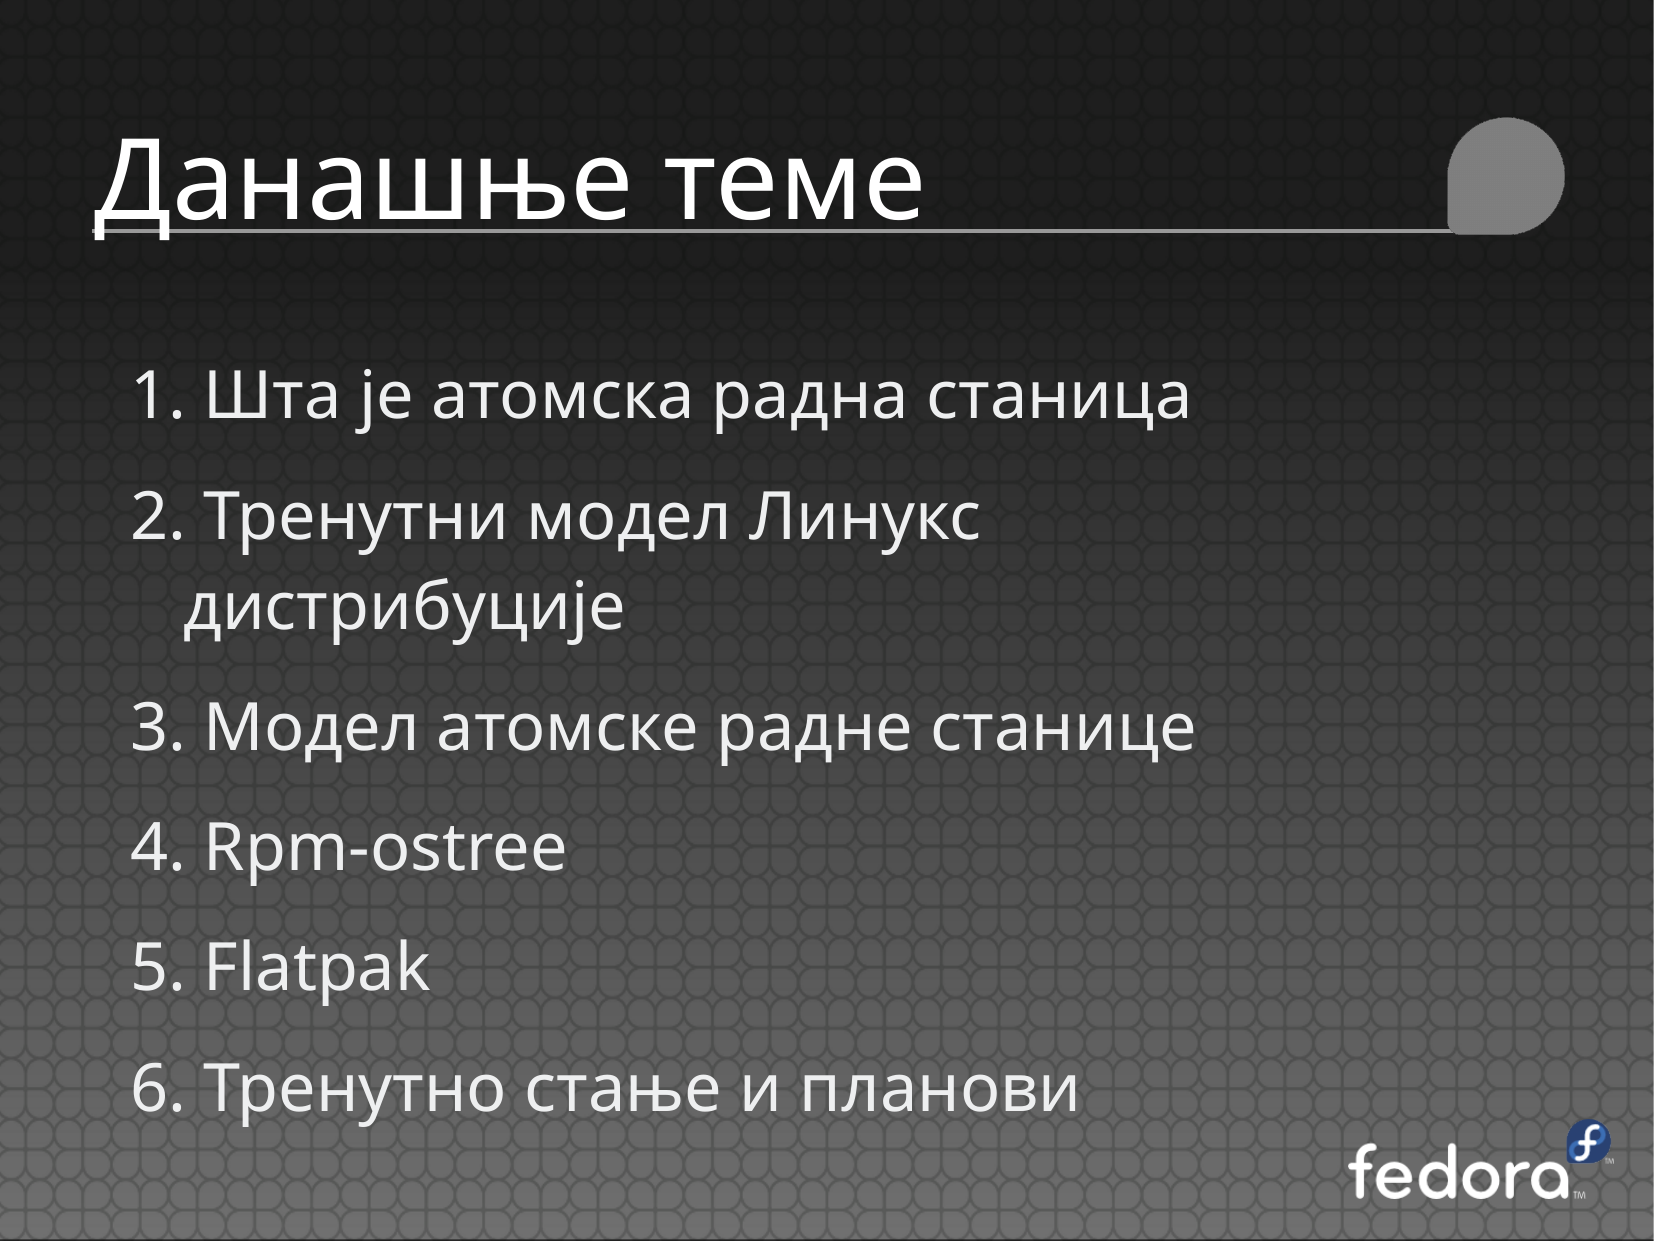

# Данашње теме
 Шта је атомска радна станица
 Тренутни модел Линукс 	 	дистрибуције
 Модел атомске радне станице
 Rpm-ostree
 Flatpak
 Тренутно стање и планови